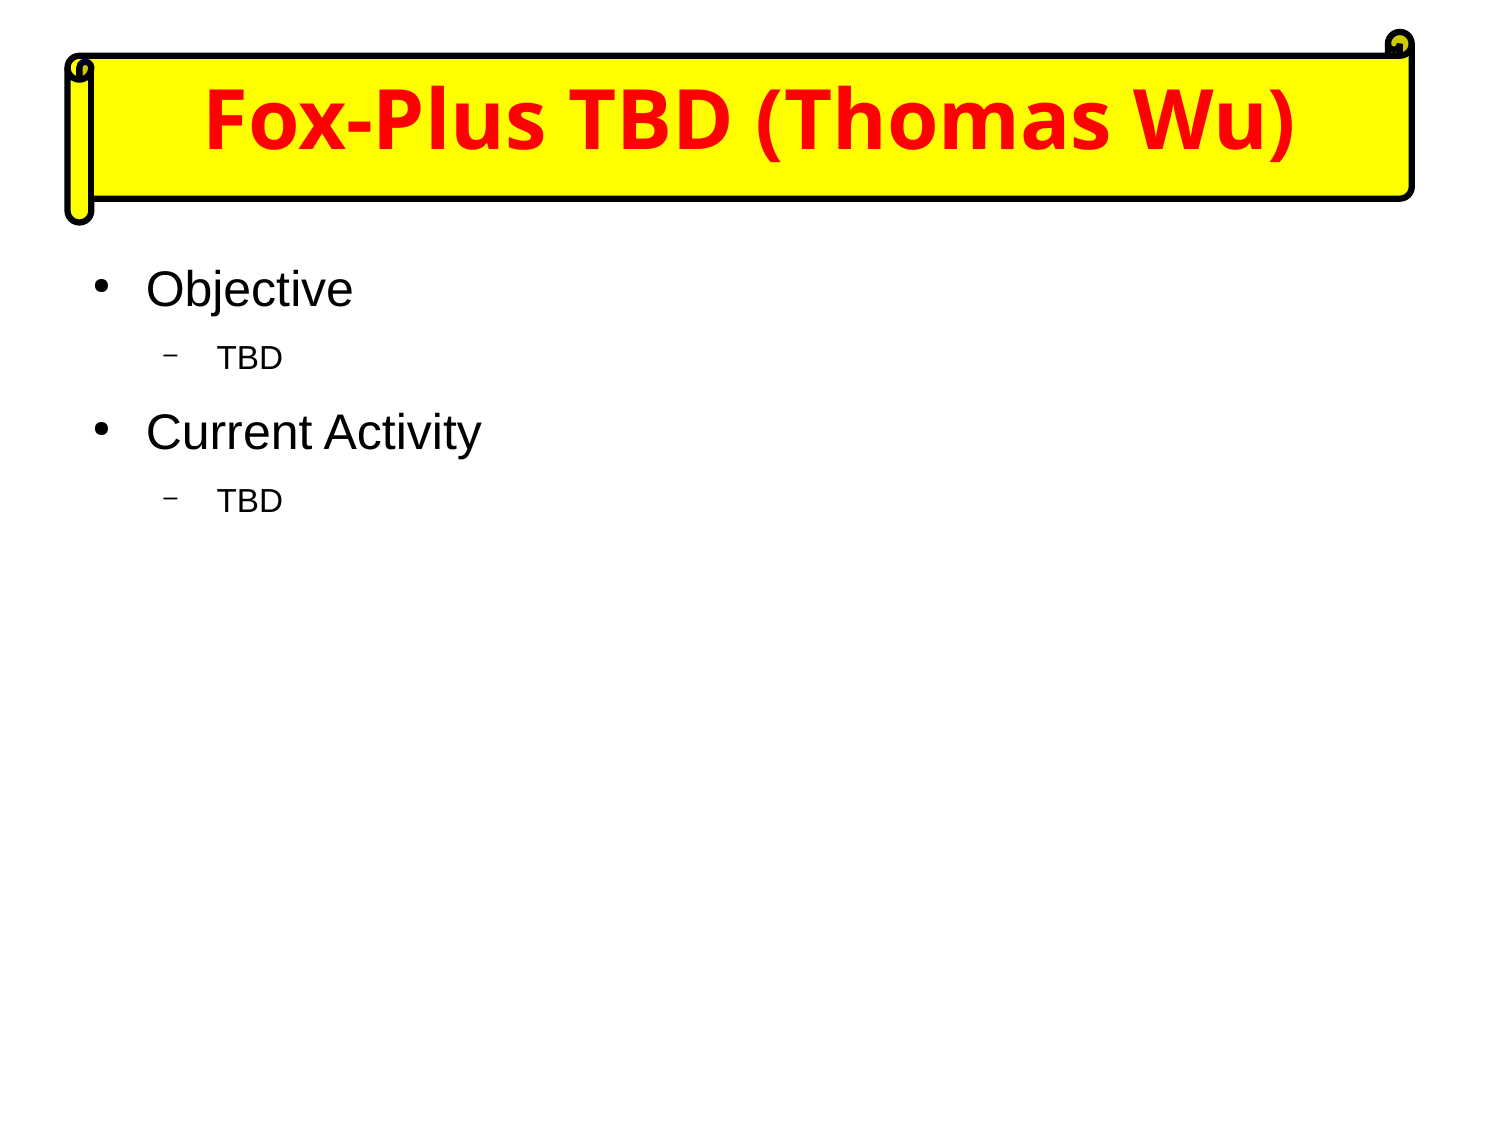

Fox-Plus TBD (Thomas Wu)
# Objective
TBD
Current Activity
TBD